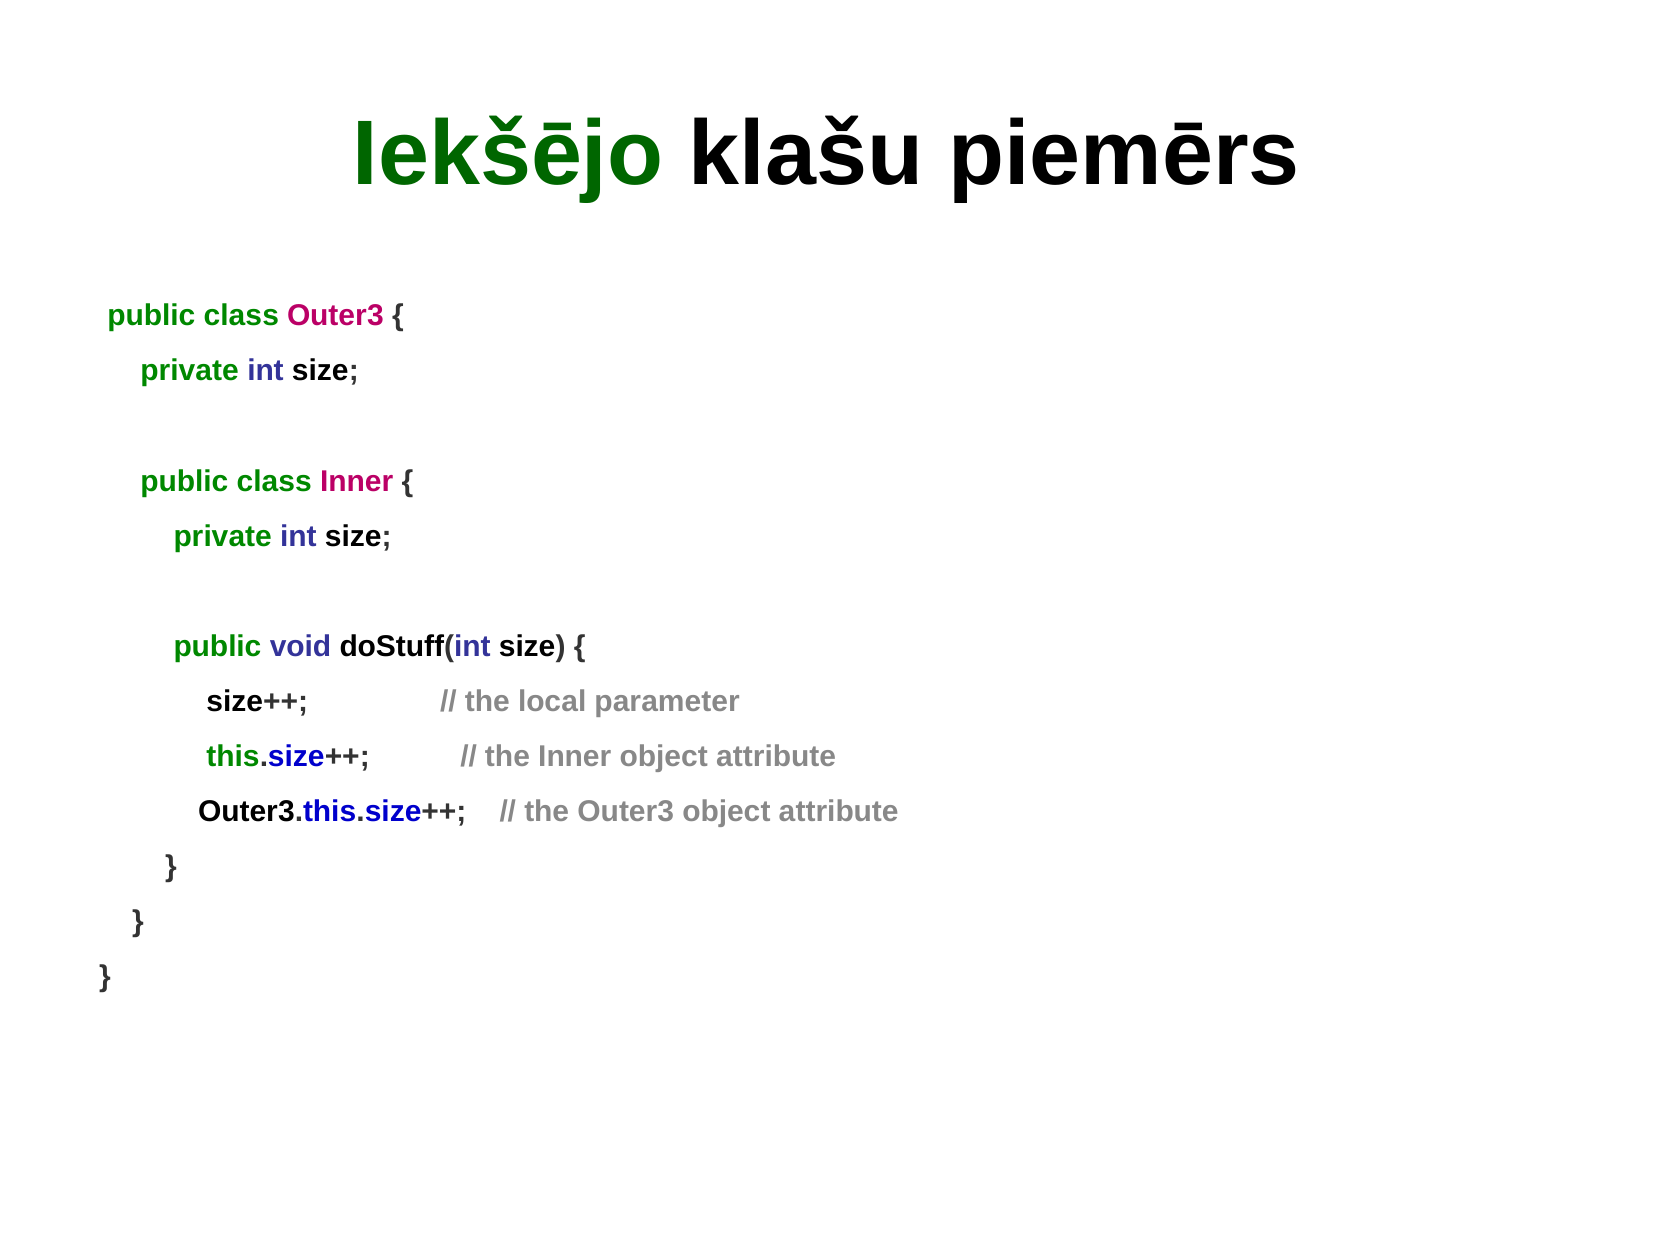

# Iekšējo klašu piemērs
 public class Outer3 {
 private int size;
 public class Inner {
 private int size;
 public void doStuff(int size) {
 size++; // the local parameter
 this.size++; // the Inner object attribute
 Outer3.this.size++; // the Outer3 object attribute
 }
 }
 }